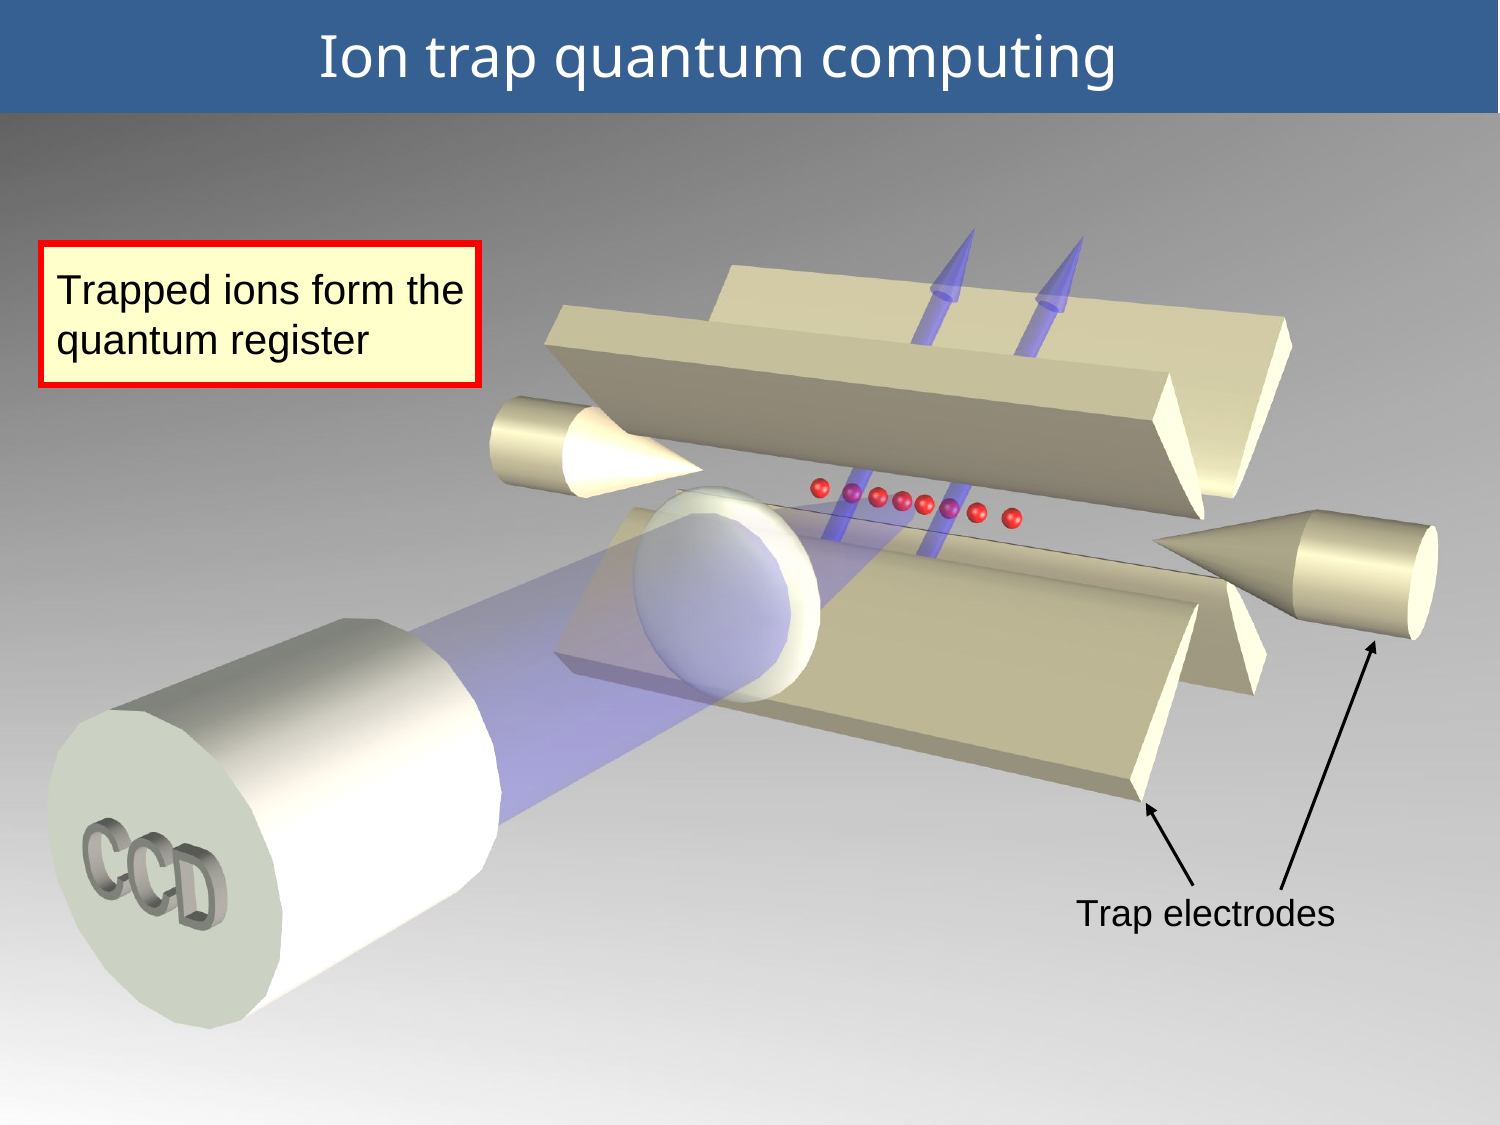

# Ion trap quantum computing
Trapped ions form the quantum register
Trap electrodes